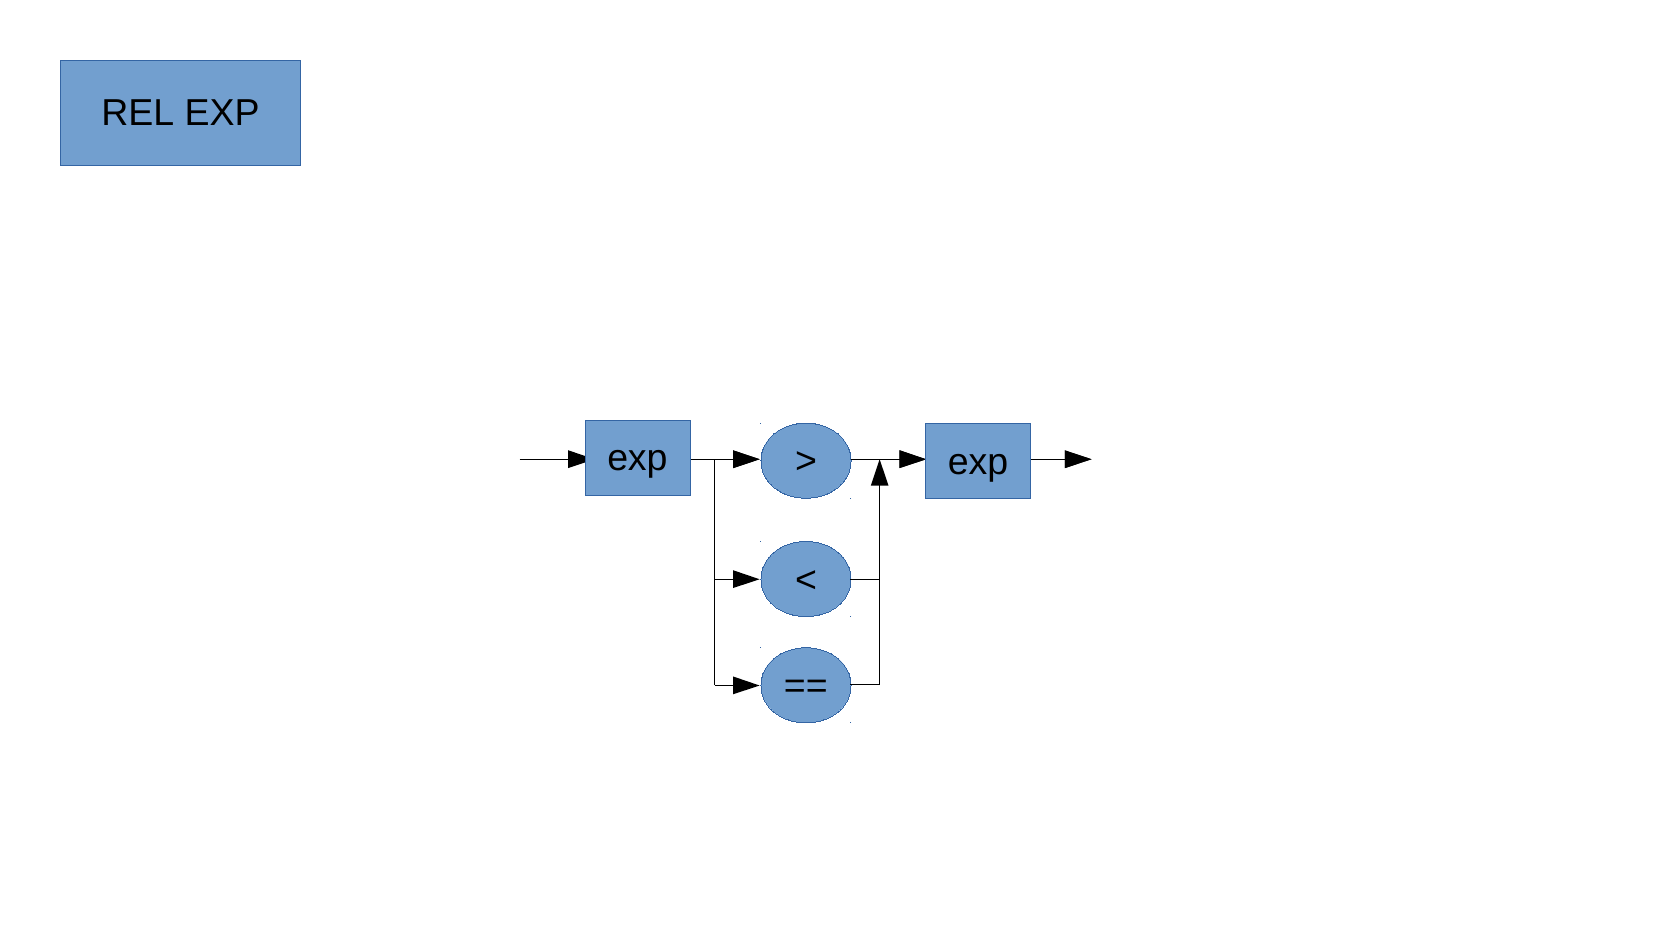

REL EXP
exp
>
exp
exp
<
==